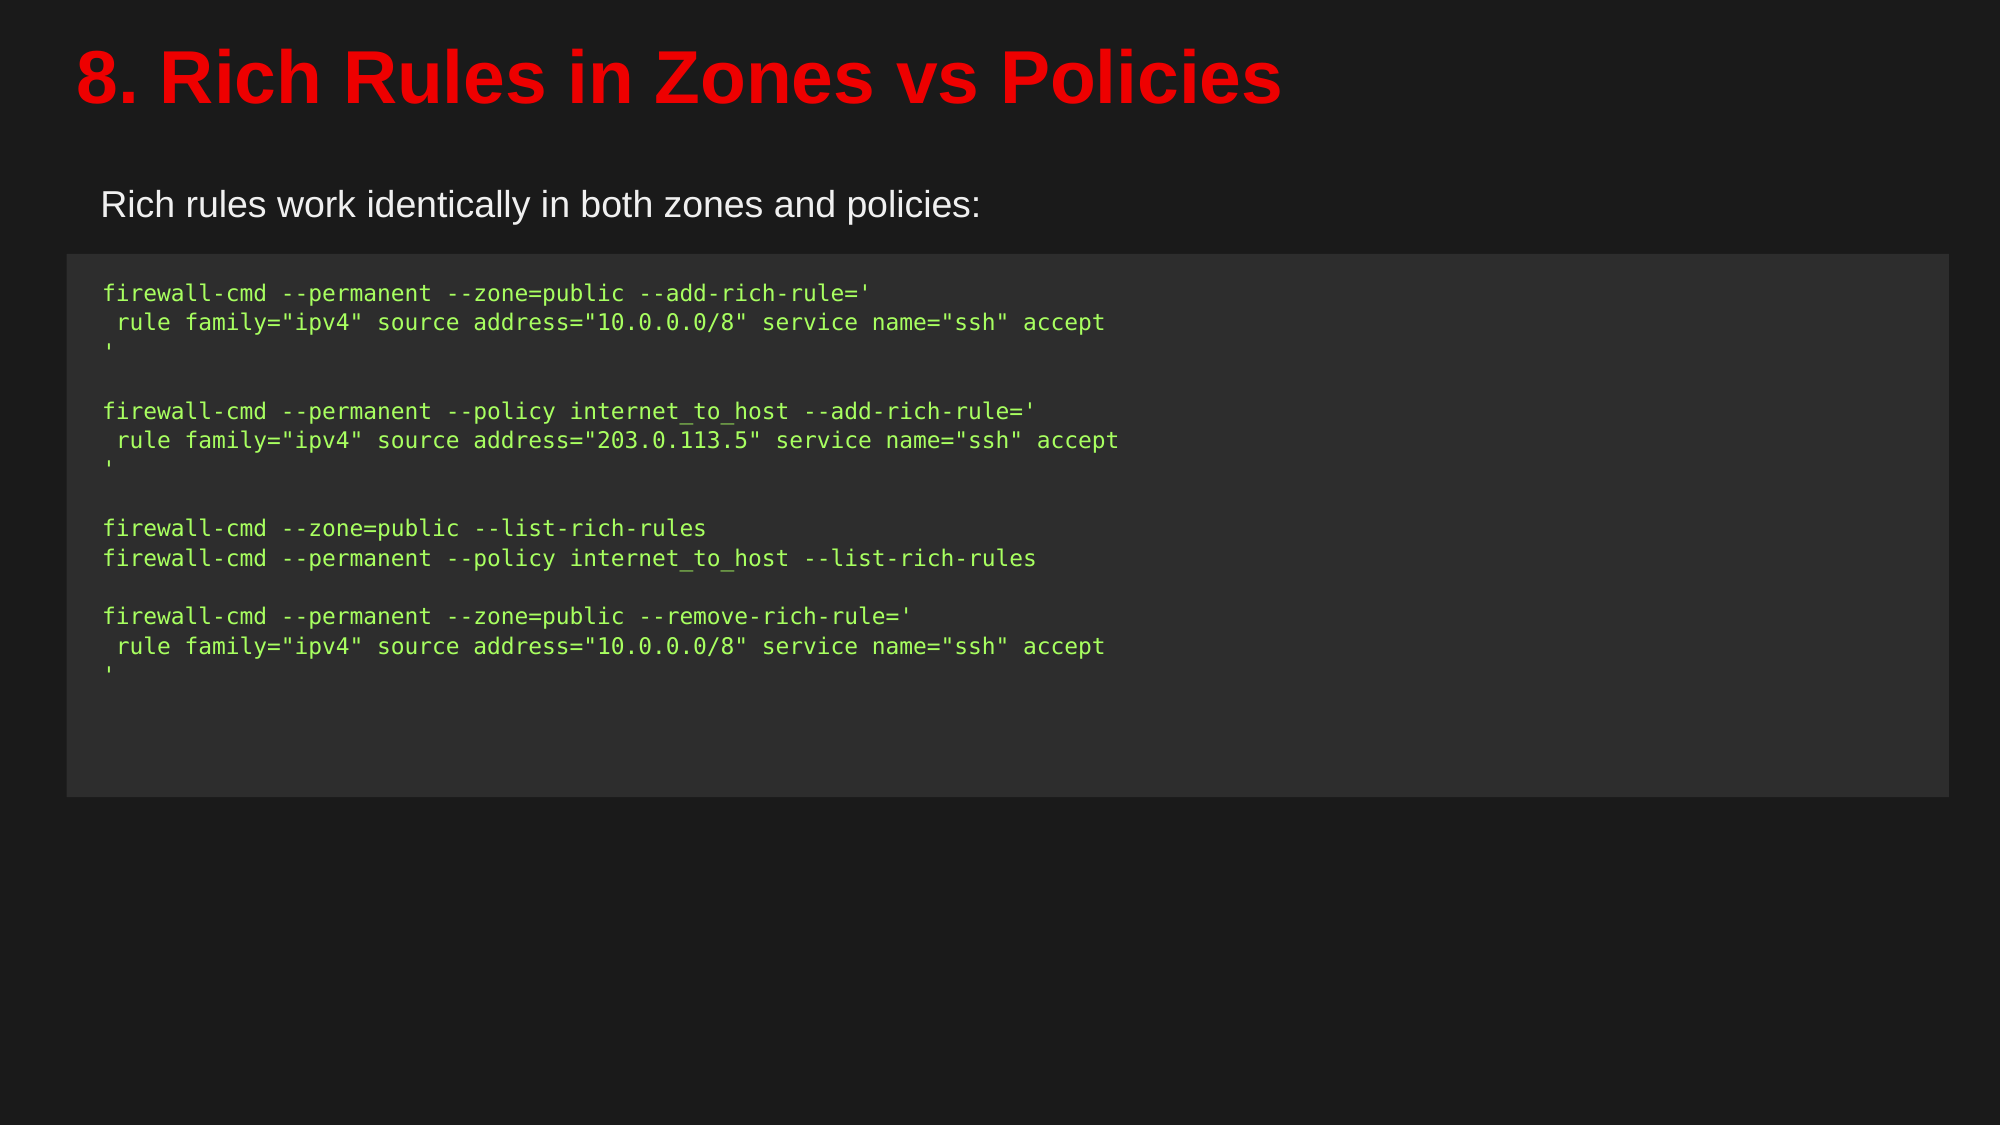

8. Rich Rules in Zones vs Policies
Rich rules work identically in both zones and policies:
firewall-cmd --permanent --zone=public --add-rich-rule='
 rule family="ipv4" source address="10.0.0.0/8" service name="ssh" accept
'
firewall-cmd --permanent --policy internet_to_host --add-rich-rule='
 rule family="ipv4" source address="203.0.113.5" service name="ssh" accept
'
firewall-cmd --zone=public --list-rich-rules
firewall-cmd --permanent --policy internet_to_host --list-rich-rules
firewall-cmd --permanent --zone=public --remove-rich-rule='
 rule family="ipv4" source address="10.0.0.0/8" service name="ssh" accept
'